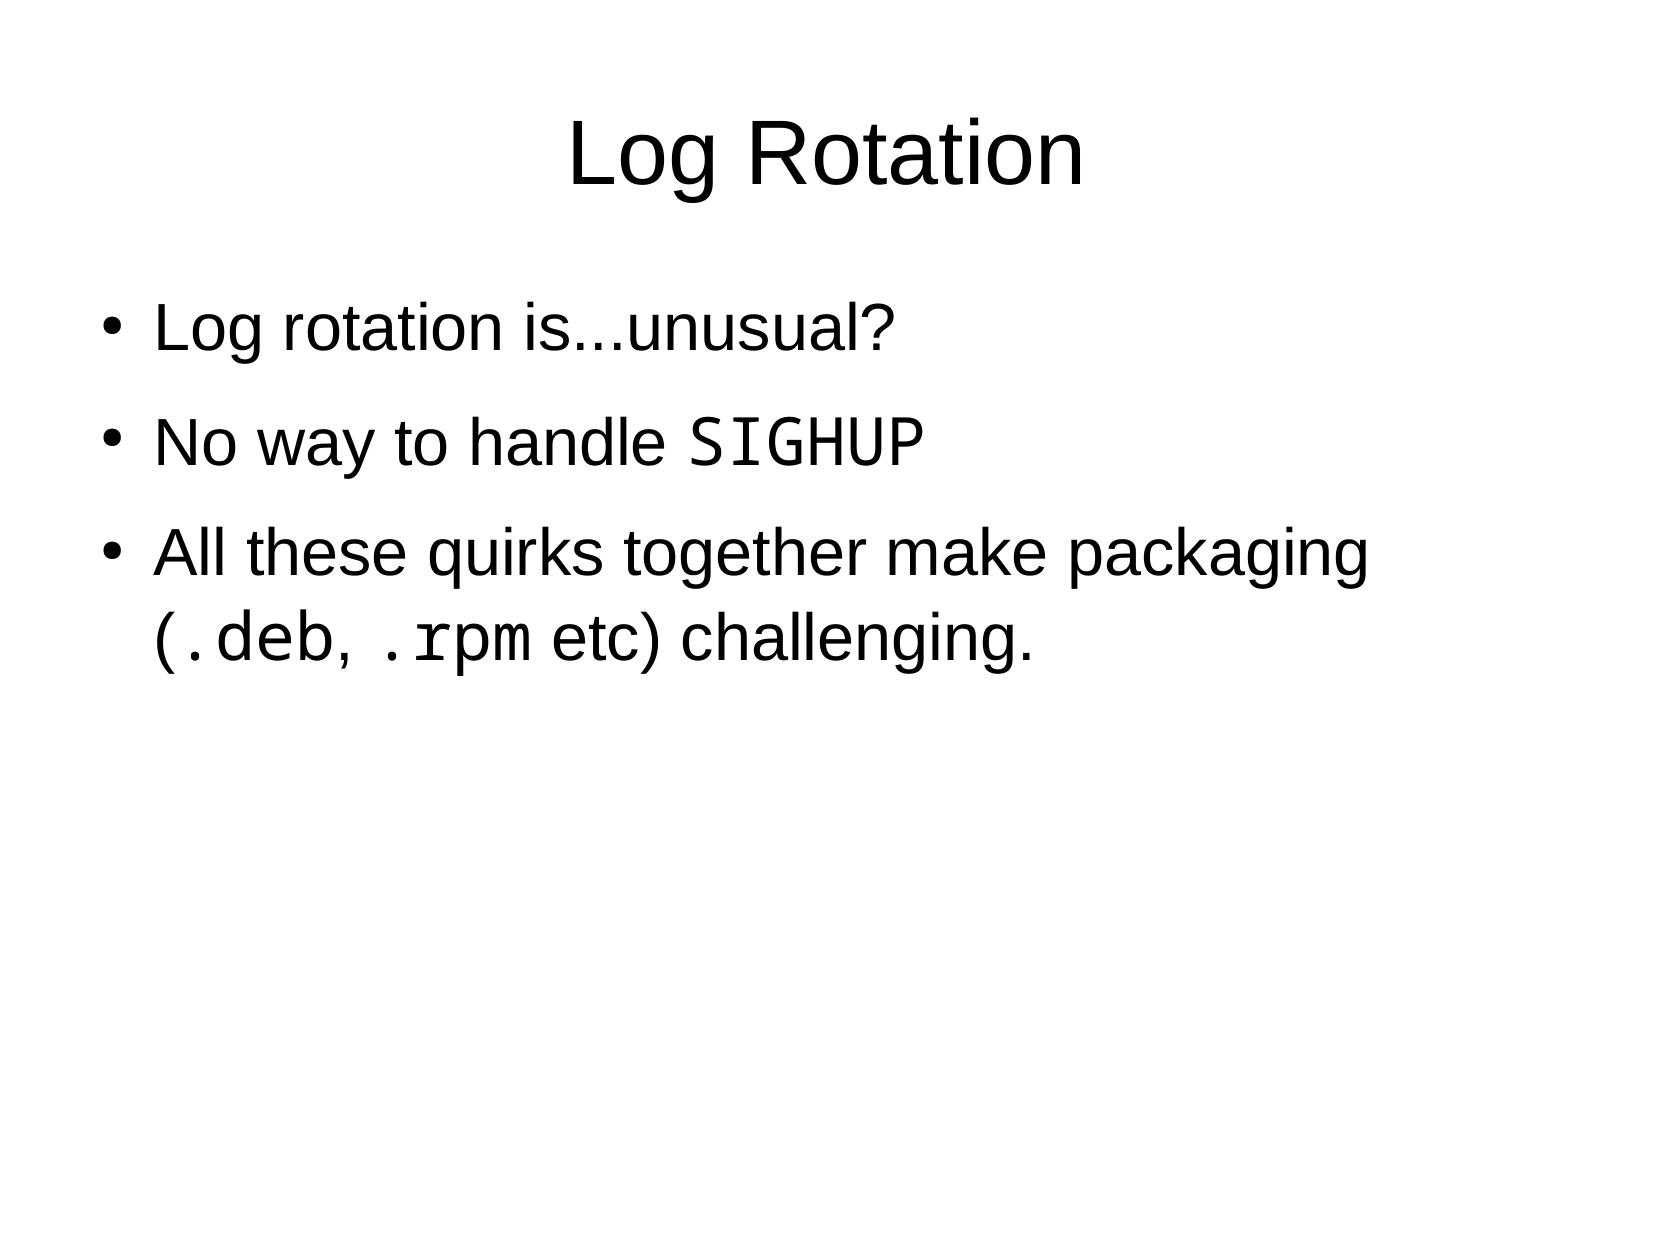

# Log Rotation
Log rotation is...unusual?
No way to handle SIGHUP
All these quirks together make packaging (.deb, .rpm etc) challenging.